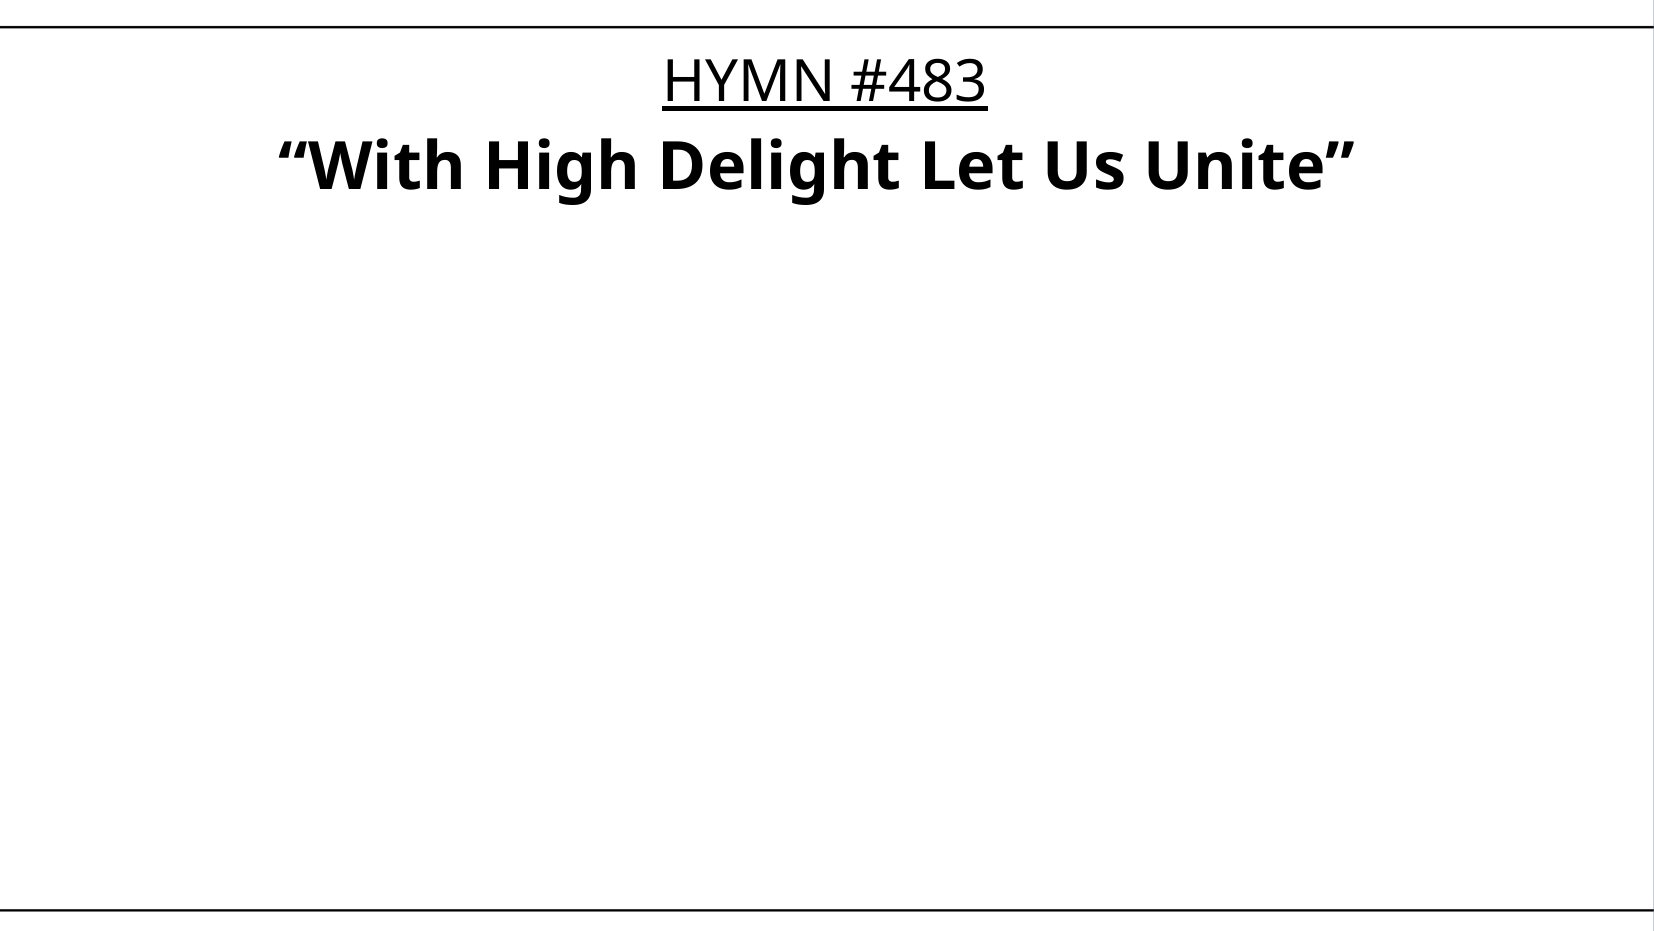

HYMN #483
“With High Delight Let Us Unite”